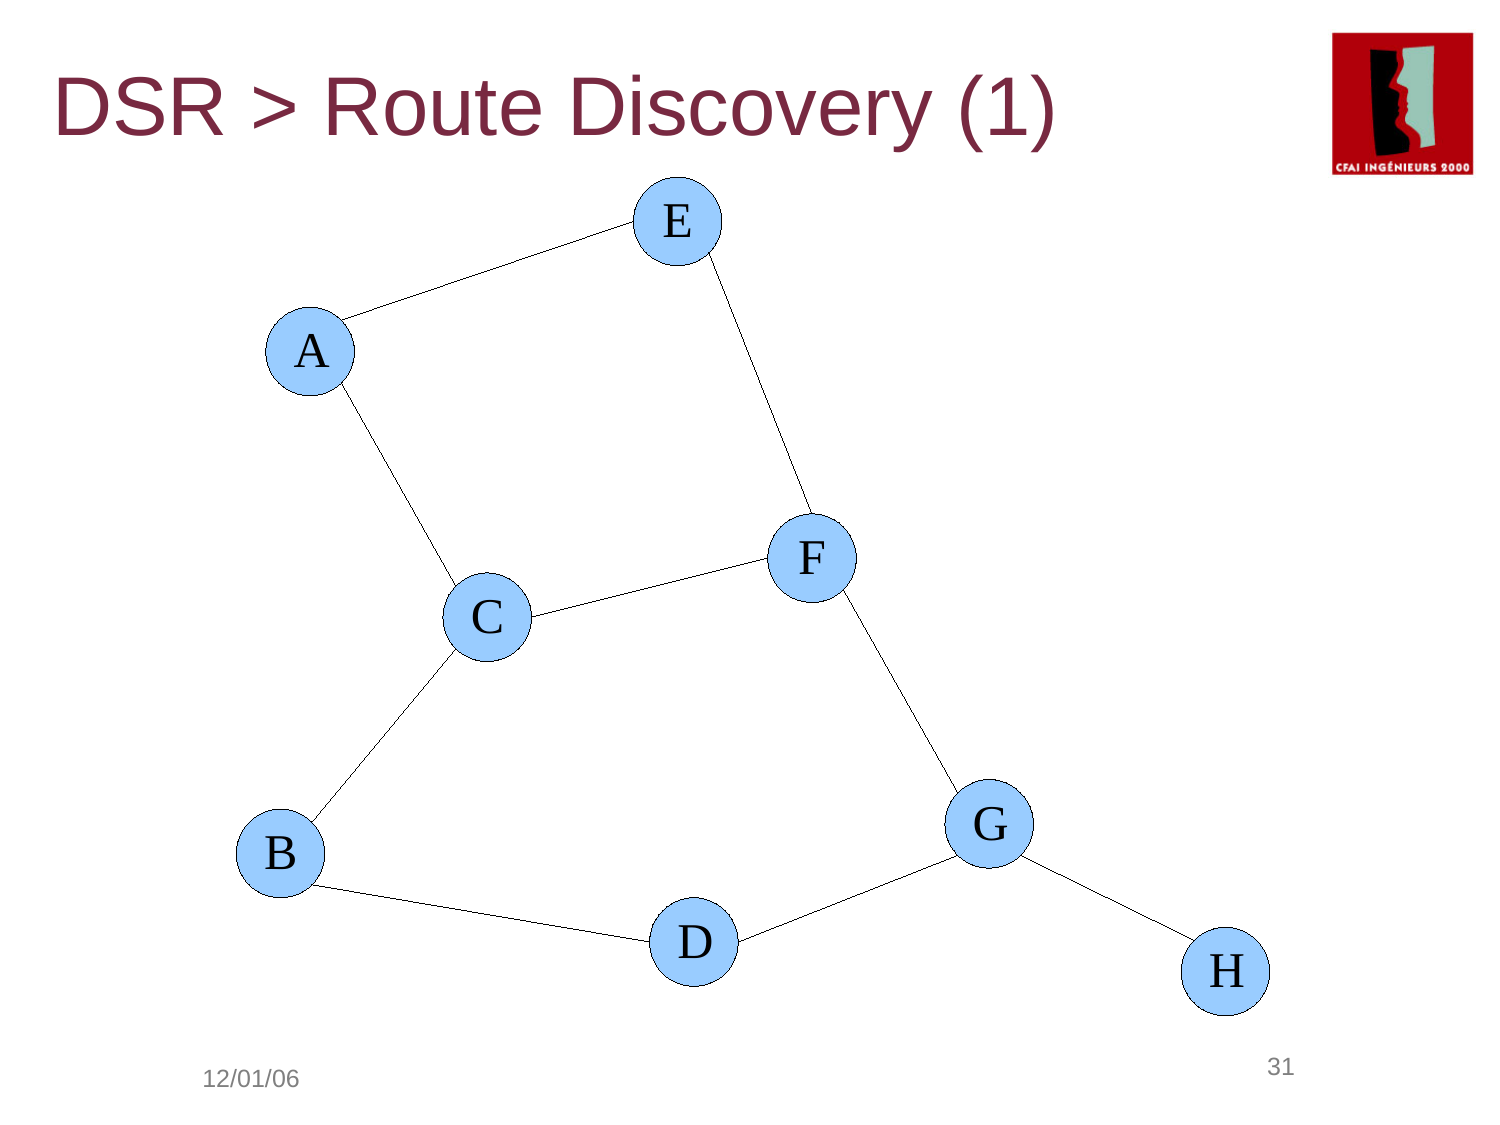

# DSR > Route Discovery (1)
E
A
F
C
G
B
D
H
31